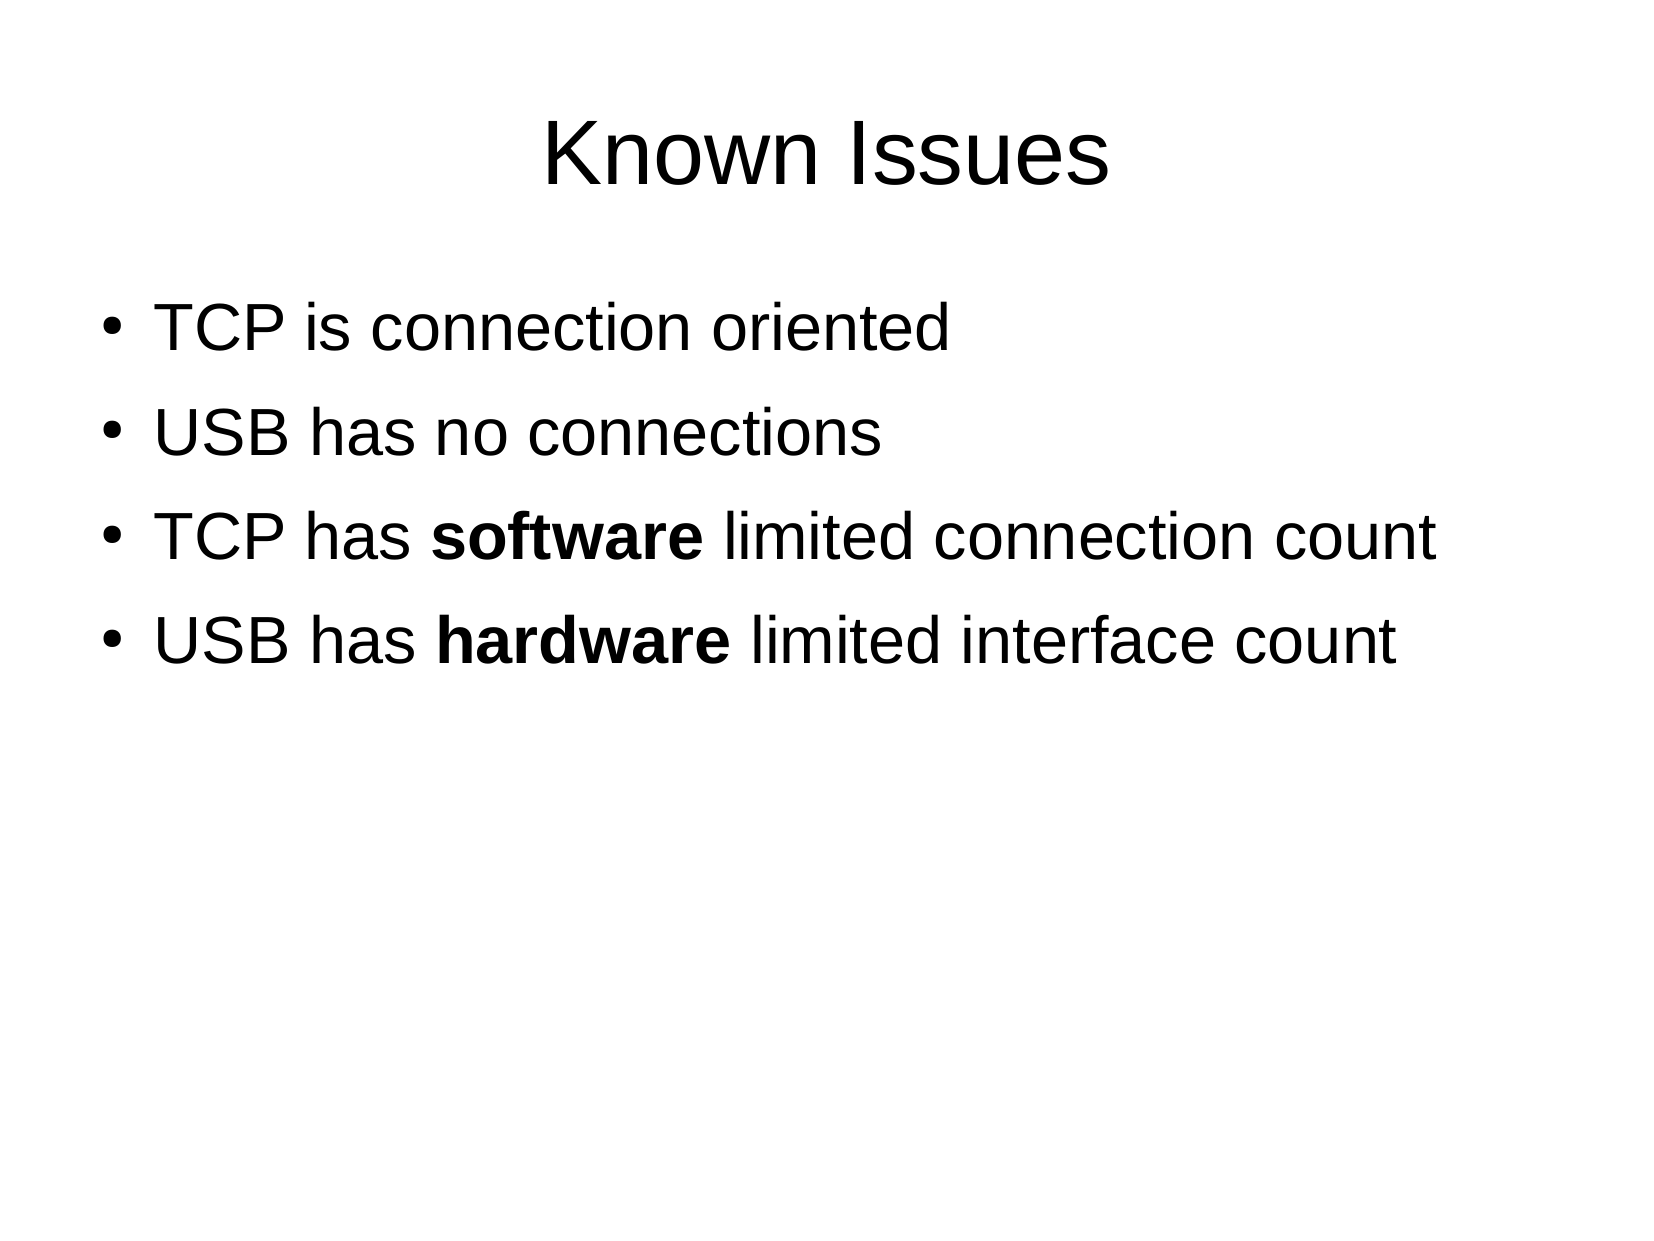

# Known Issues
TCP is connection oriented
USB has no connections
TCP has software limited connection count
USB has hardware limited interface count